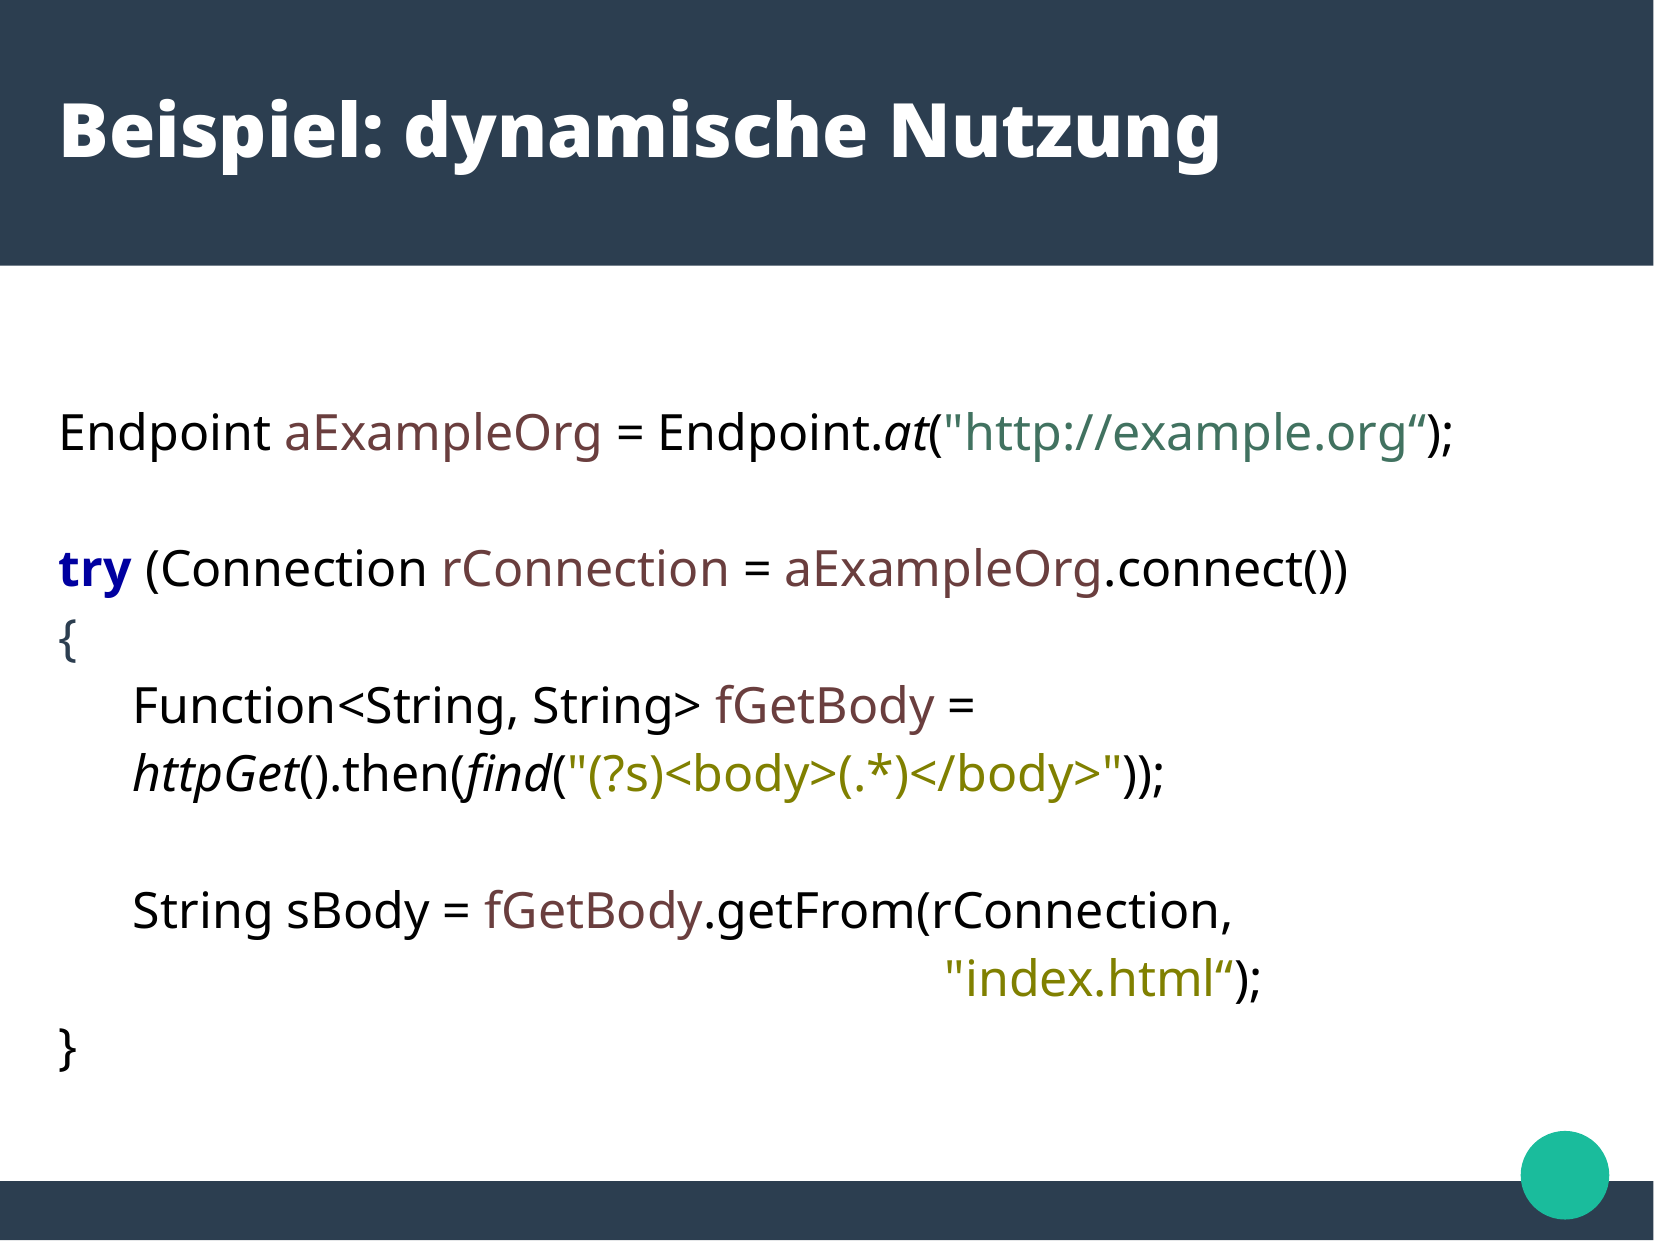

# Beispiel: dynamische Nutzung
Endpoint aExampleOrg = Endpoint.at("http://example.org“);
try (Connection rConnection = aExampleOrg.connect())
{
	Function<String, String> fGetBody =
 	httpGet().then(find("(?s)<body>(.*)</body>"));
	String sBody = fGetBody.getFrom(rConnection, 																"index.html“);
}